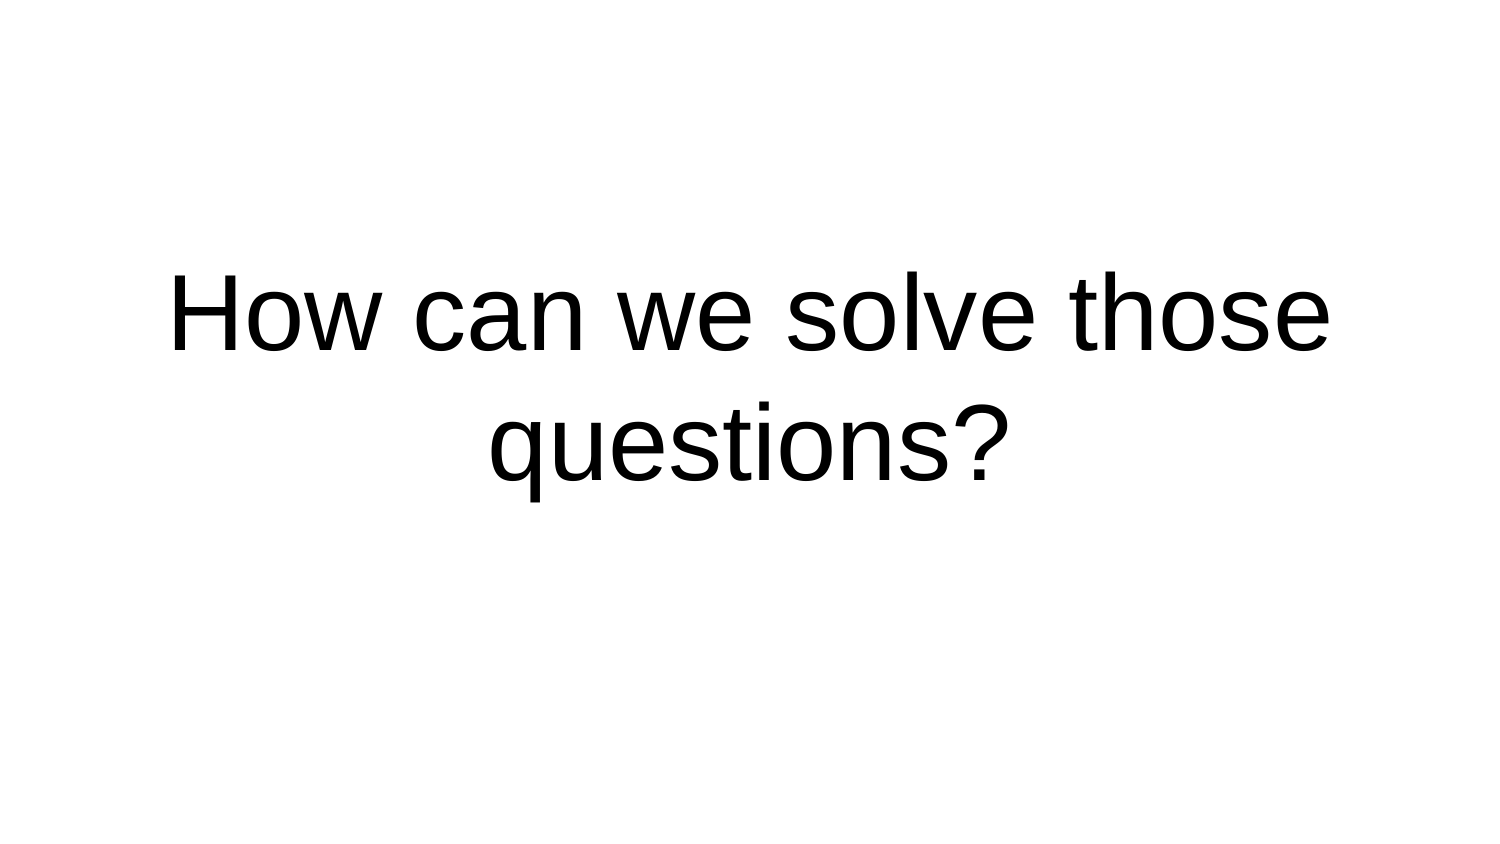

# How can we solve those questions?